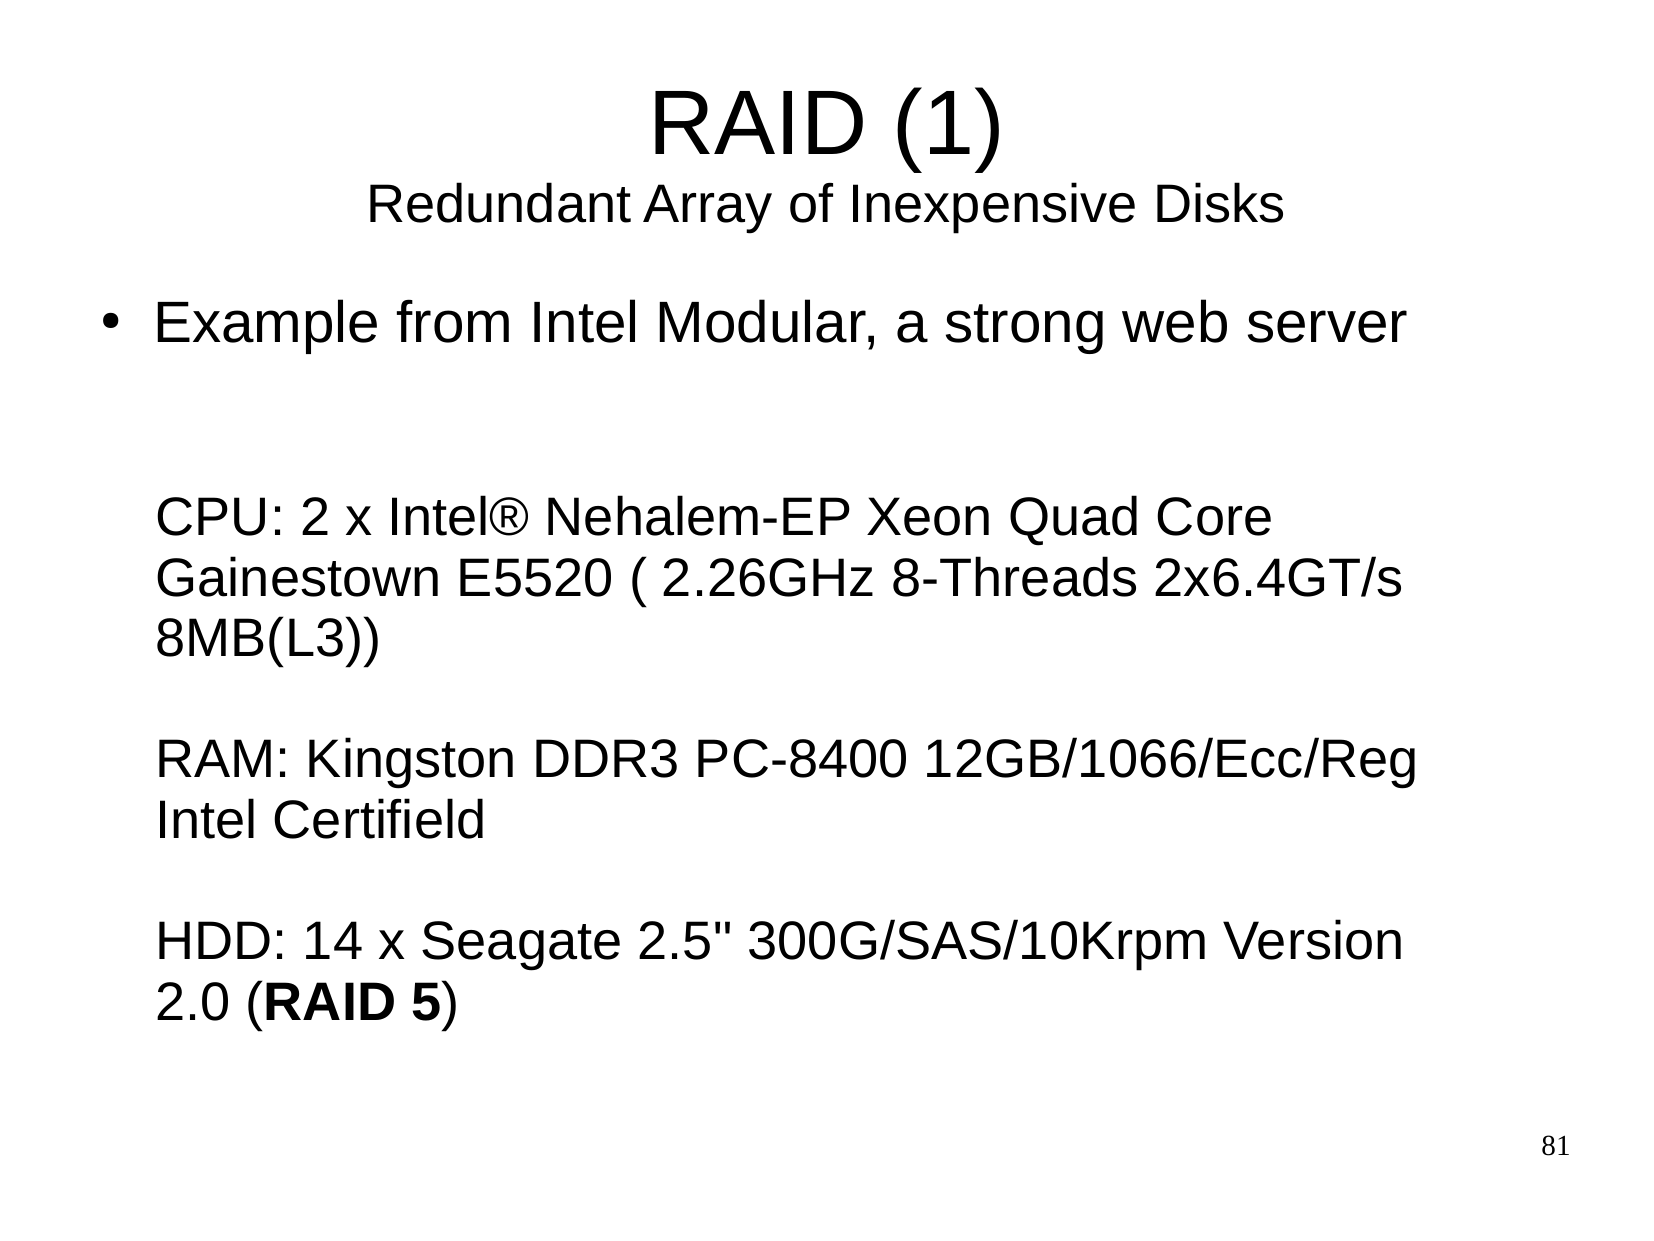

# RAID (1) Redundant Array of Inexpensive Disks
Example from Intel Modular, a strong web server
CPU: 2 x Intel® Nehalem-EP Xeon Quad Core Gainestown E5520 ( 2.26GHz 8-Threads 2x6.4GT/s 8MB(L3))
RAM: Kingston DDR3 PC-8400 12GB/1066/Ecc/Reg Intel Certifield
HDD: 14 x Seagate 2.5" 300G/SAS/10Krpm Version 2.0 (RAID 5)
81